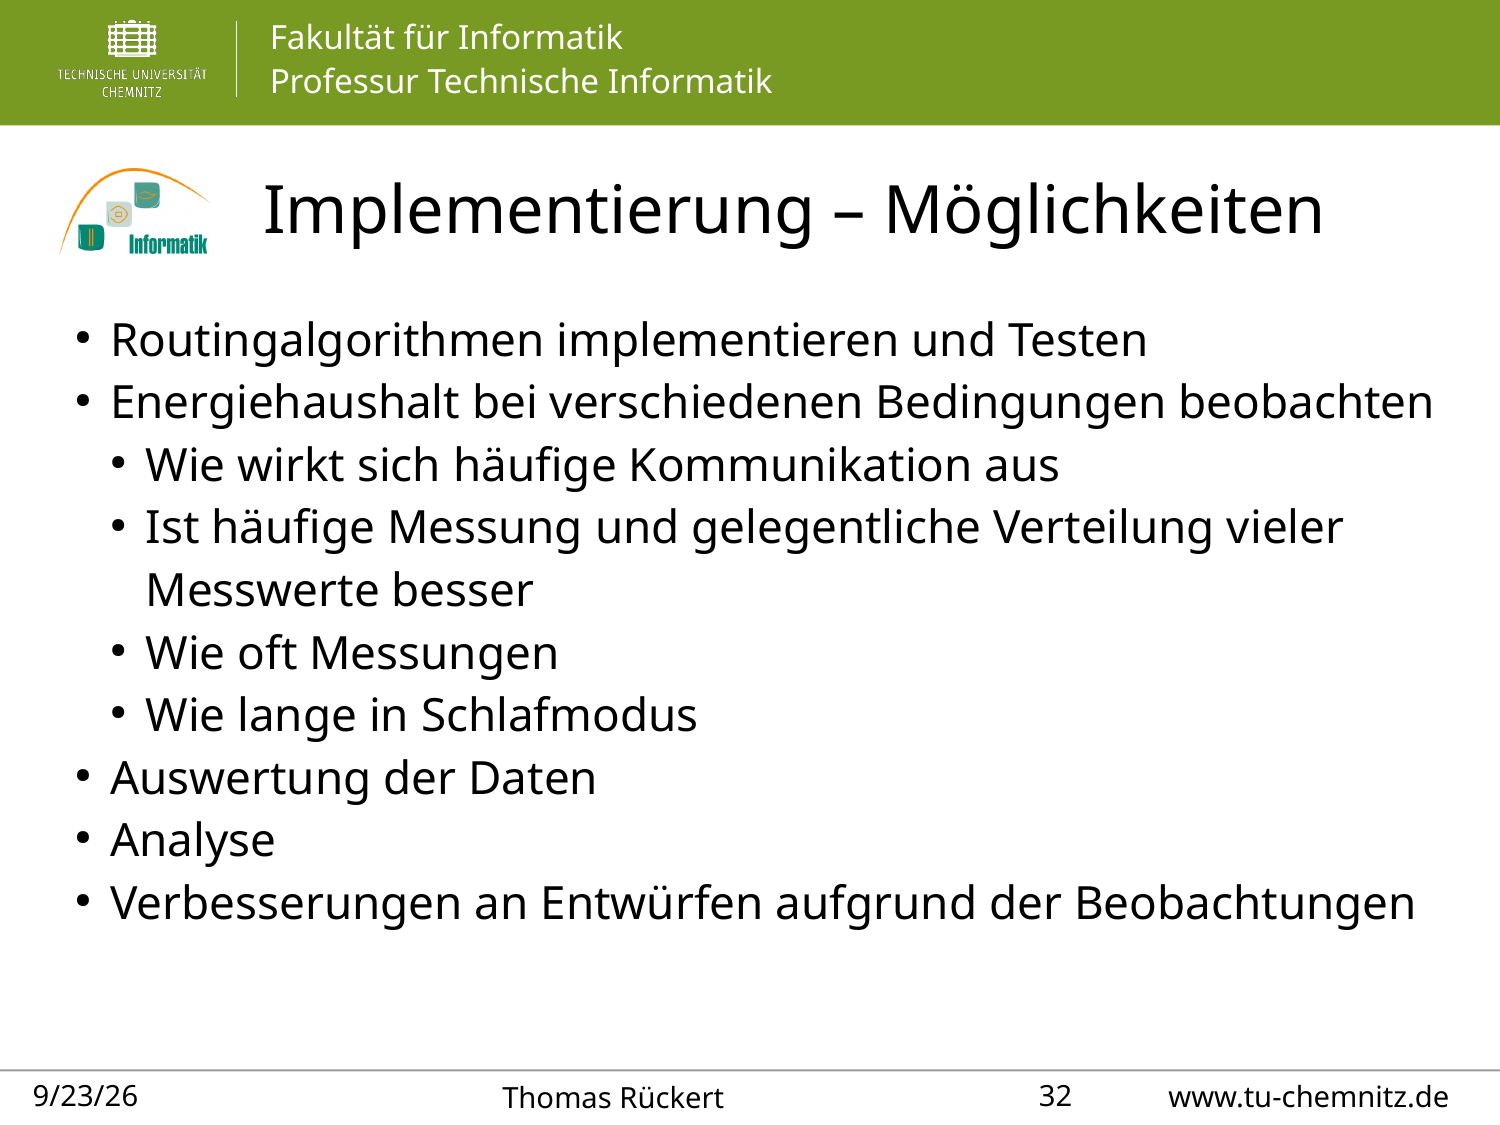

# Implementierung – Möglichkeiten
Routingalgorithmen implementieren und Testen
Energiehaushalt bei verschiedenen Bedingungen beobachten
Wie wirkt sich häufige Kommunikation aus
Ist häufige Messung und gelegentliche Verteilung vieler Messwerte besser
Wie oft Messungen
Wie lange in Schlafmodus
Auswertung der Daten
Analyse
Verbesserungen an Entwürfen aufgrund der Beobachtungen
Thomas Rückert